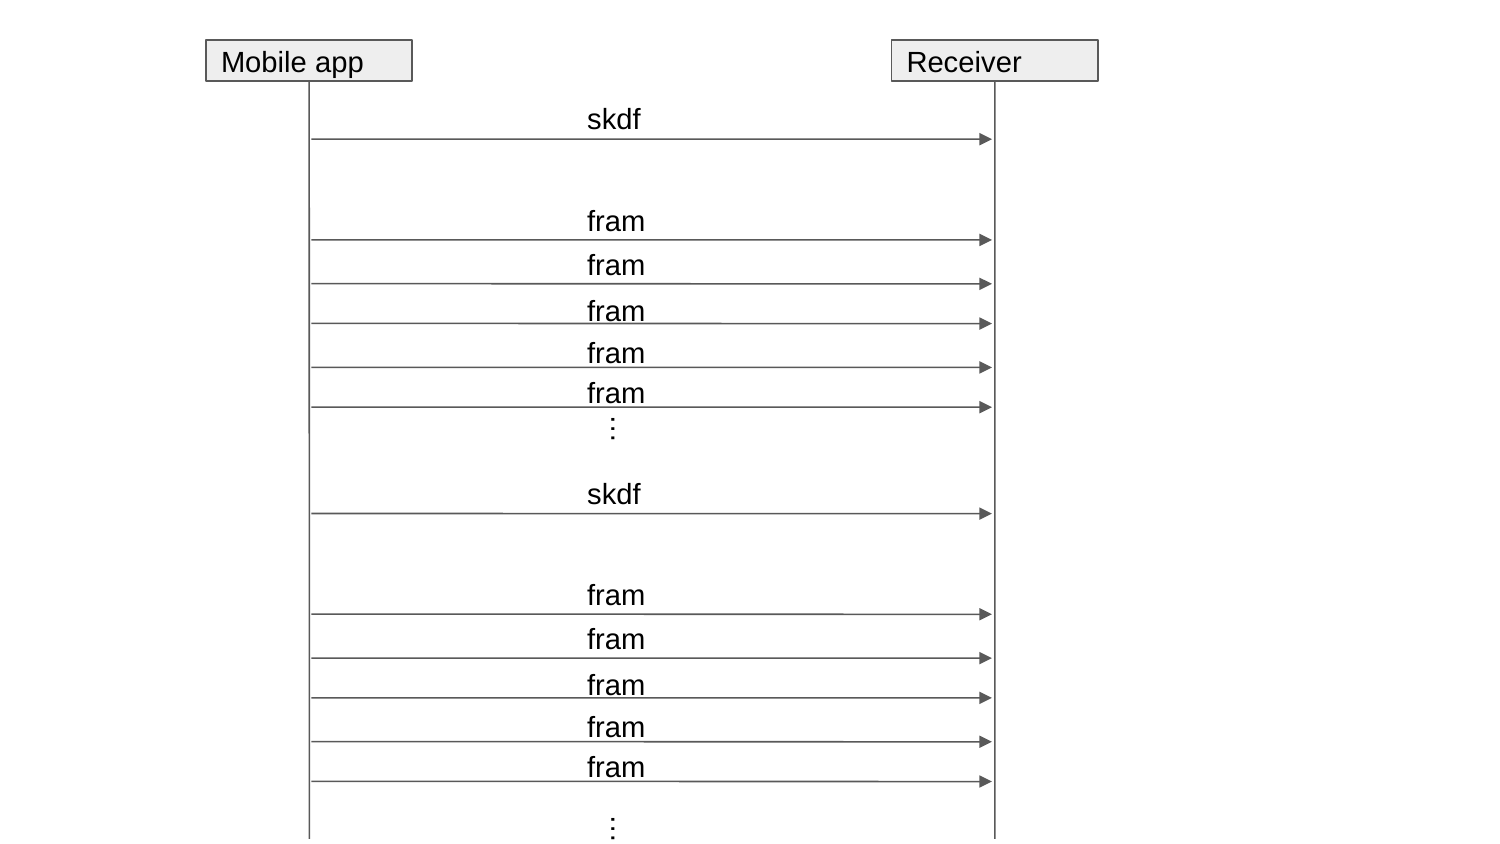

Mobile app
Receiver
skdf
fram
fram
fram
fram
fram
…
skdf
fram
fram
fram
fram
fram
…